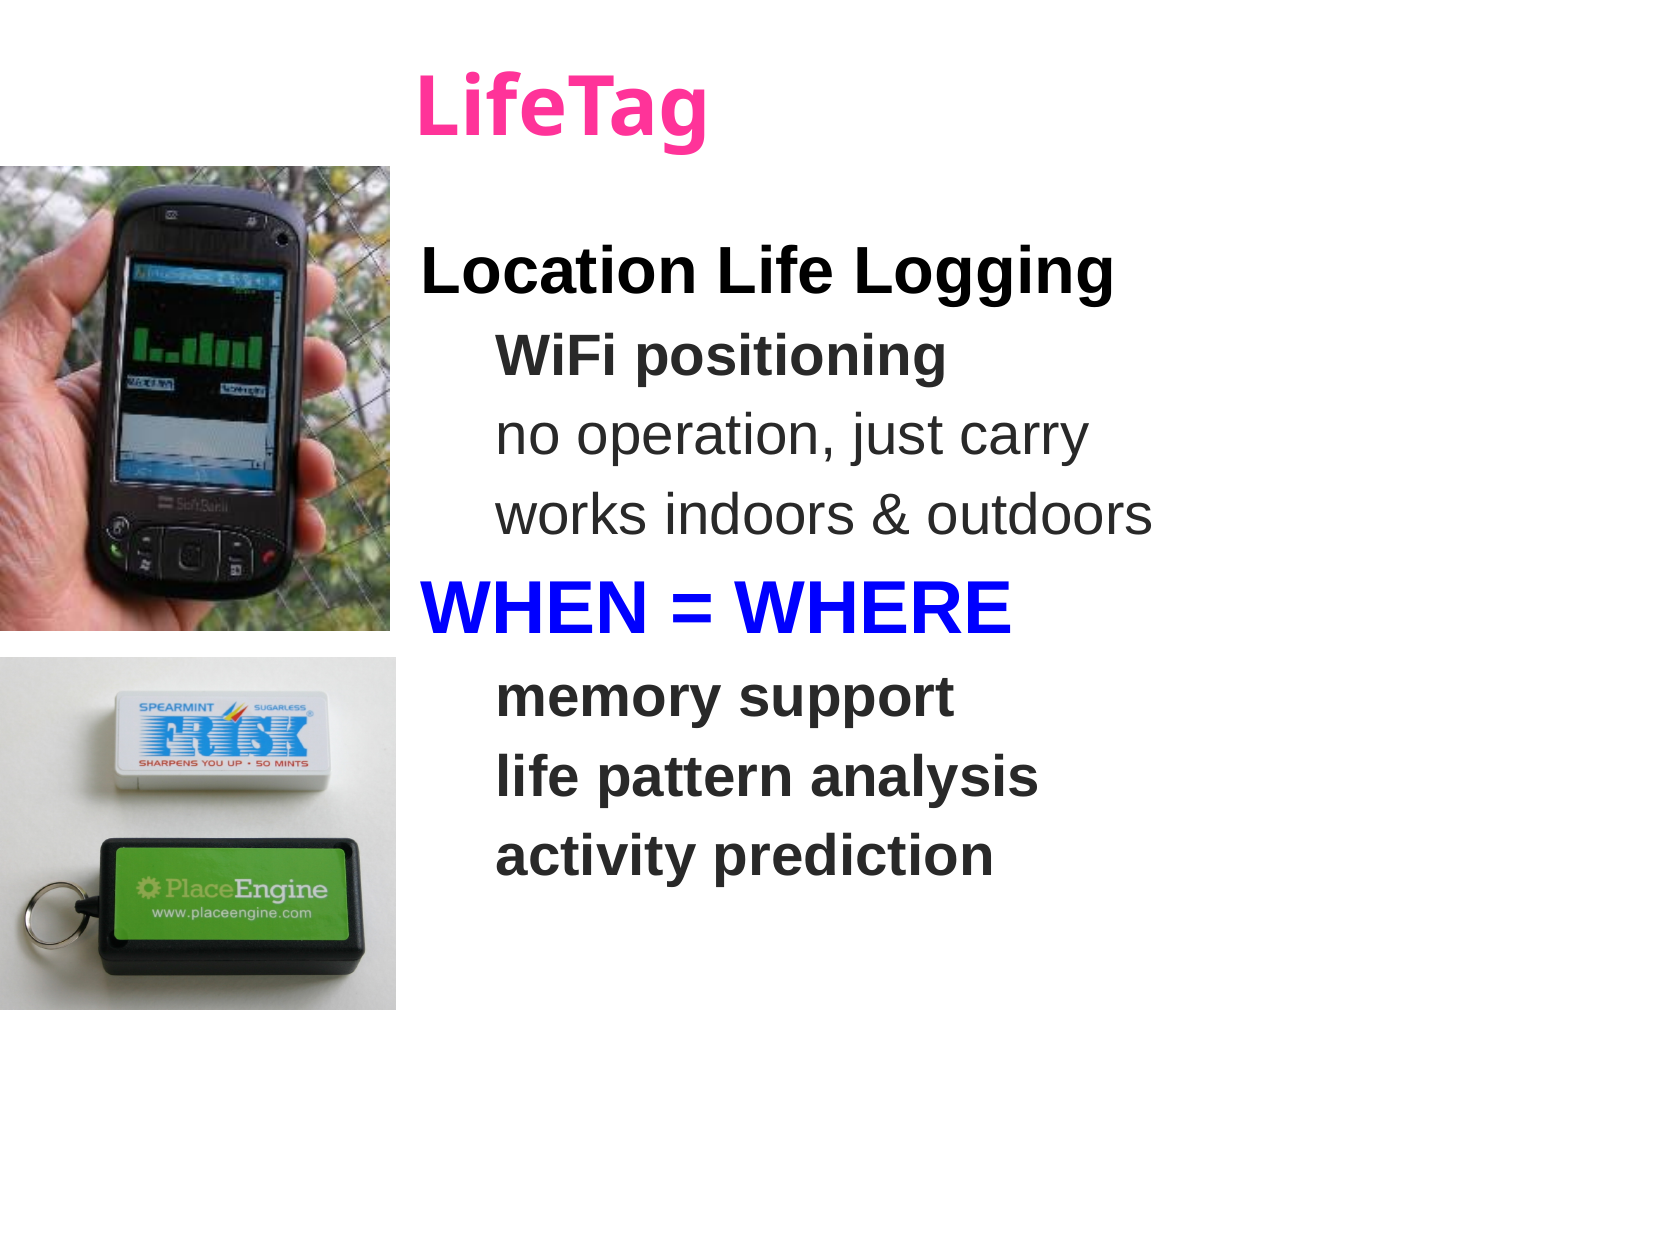

LifeTag
Location Life Logging
WiFi positioning
no operation, just carry
works indoors & outdoors
WHEN = WHERE
memory support
life pattern analysis
activity prediction